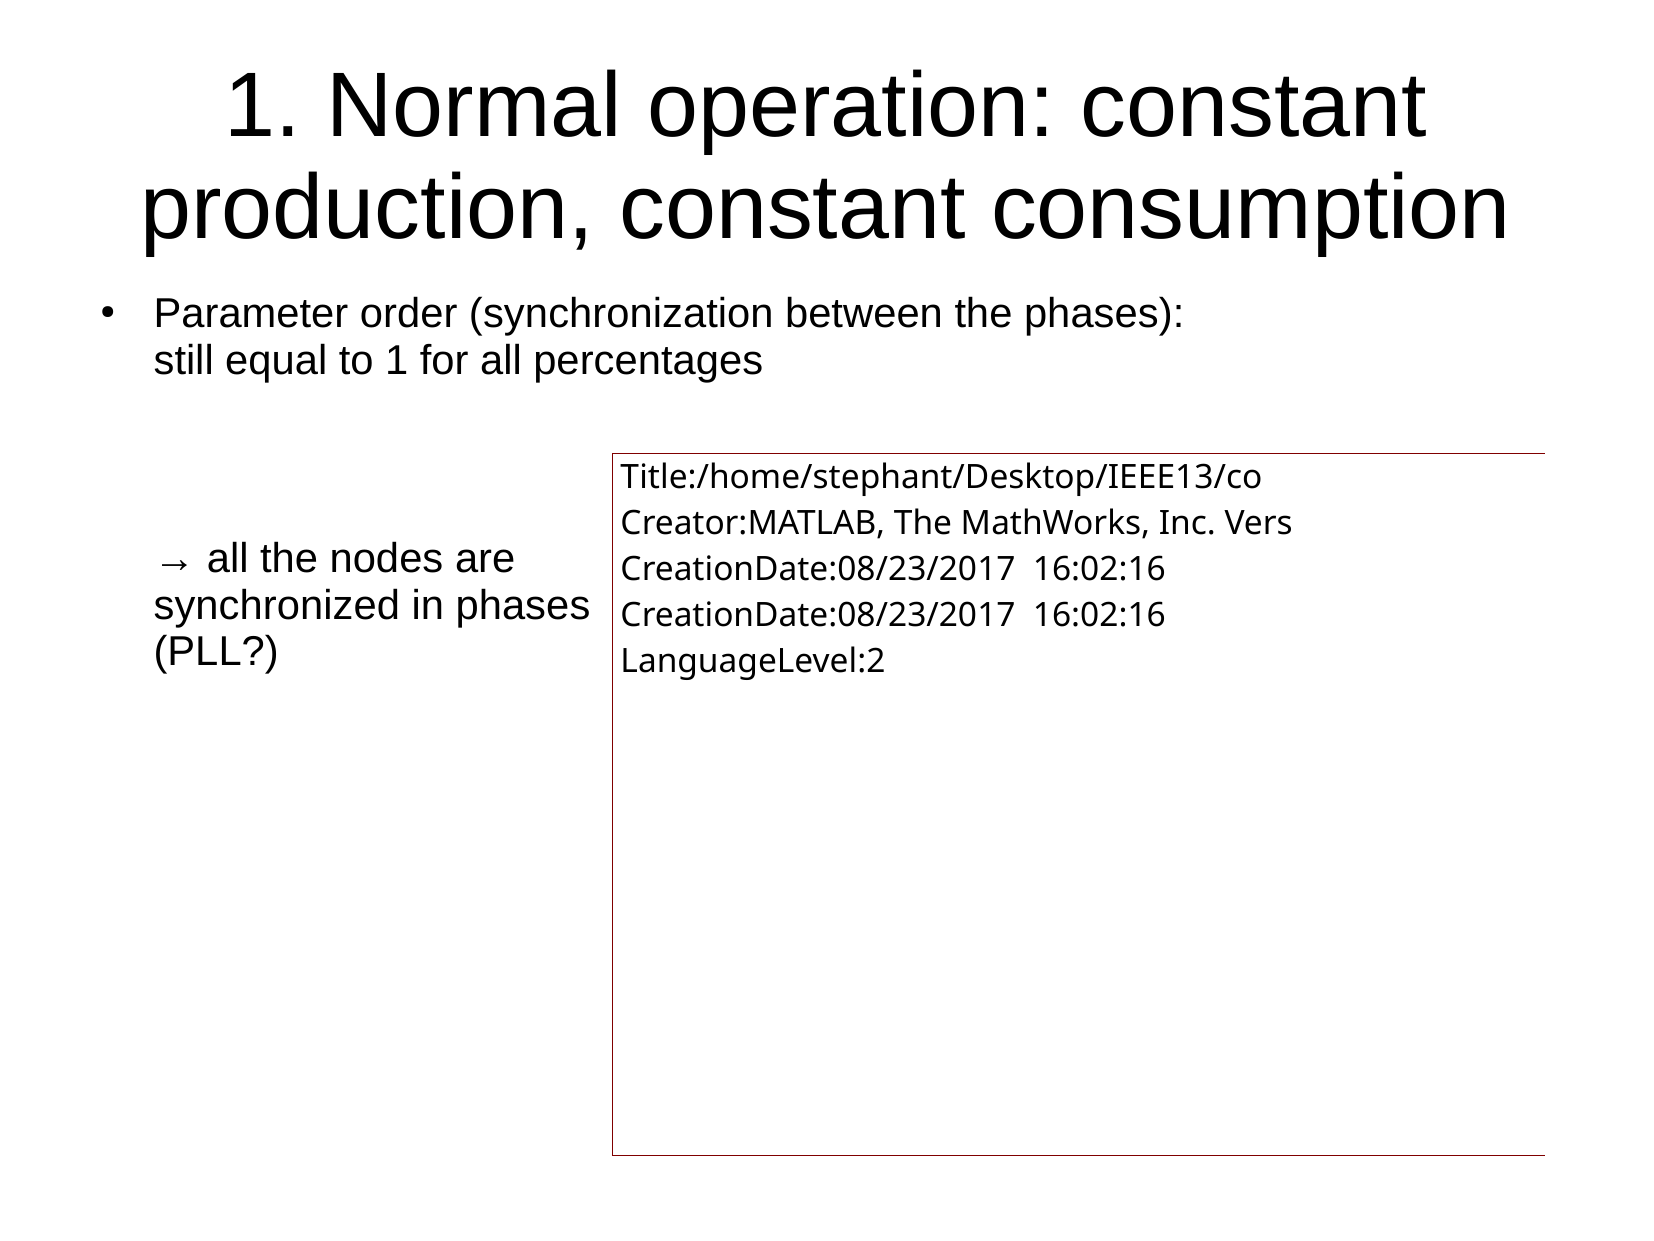

# 1. Normal operation: constant production, constant consumption
Parameter order (synchronization between the phases):
still equal to 1 for all percentages
→ all the nodes are
synchronized in phases
(PLL?)